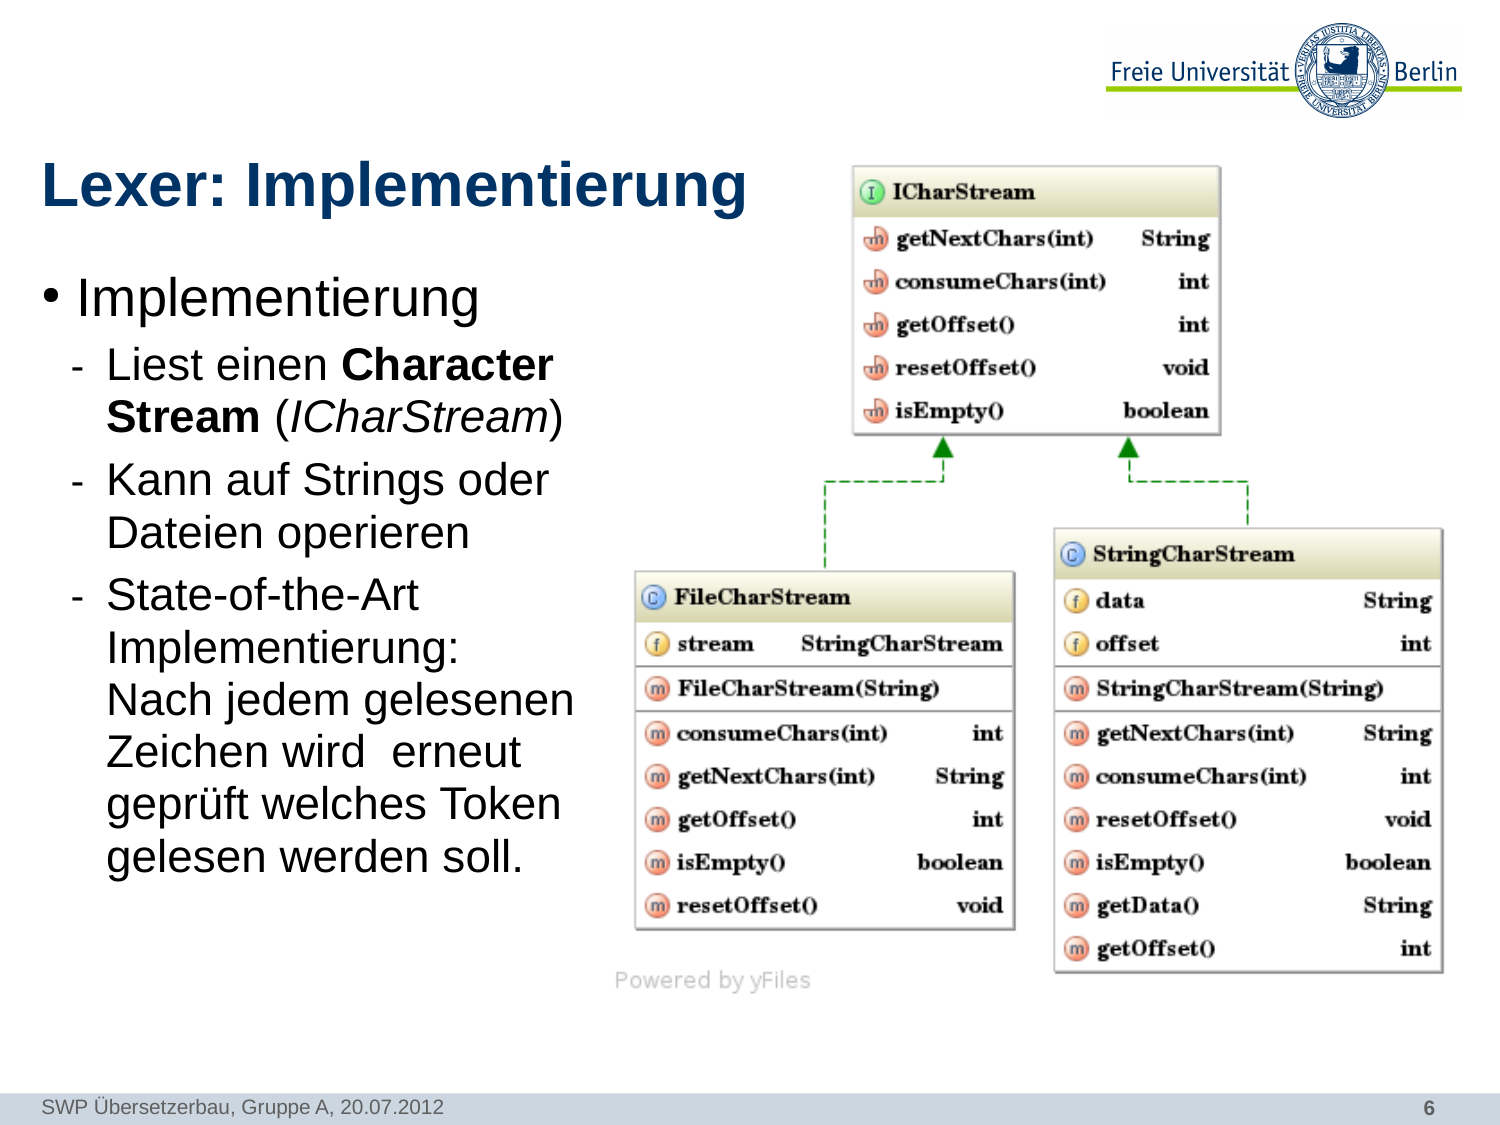

# Lexer: Implementierung
Implementierung
Liest einen Character Stream (ICharStream)
Kann auf Strings oder Dateien operieren
State-of-the-Art Implementierung:
Nach jedem gelesenen Zeichen wird erneut geprüft welches Token gelesen werden soll.